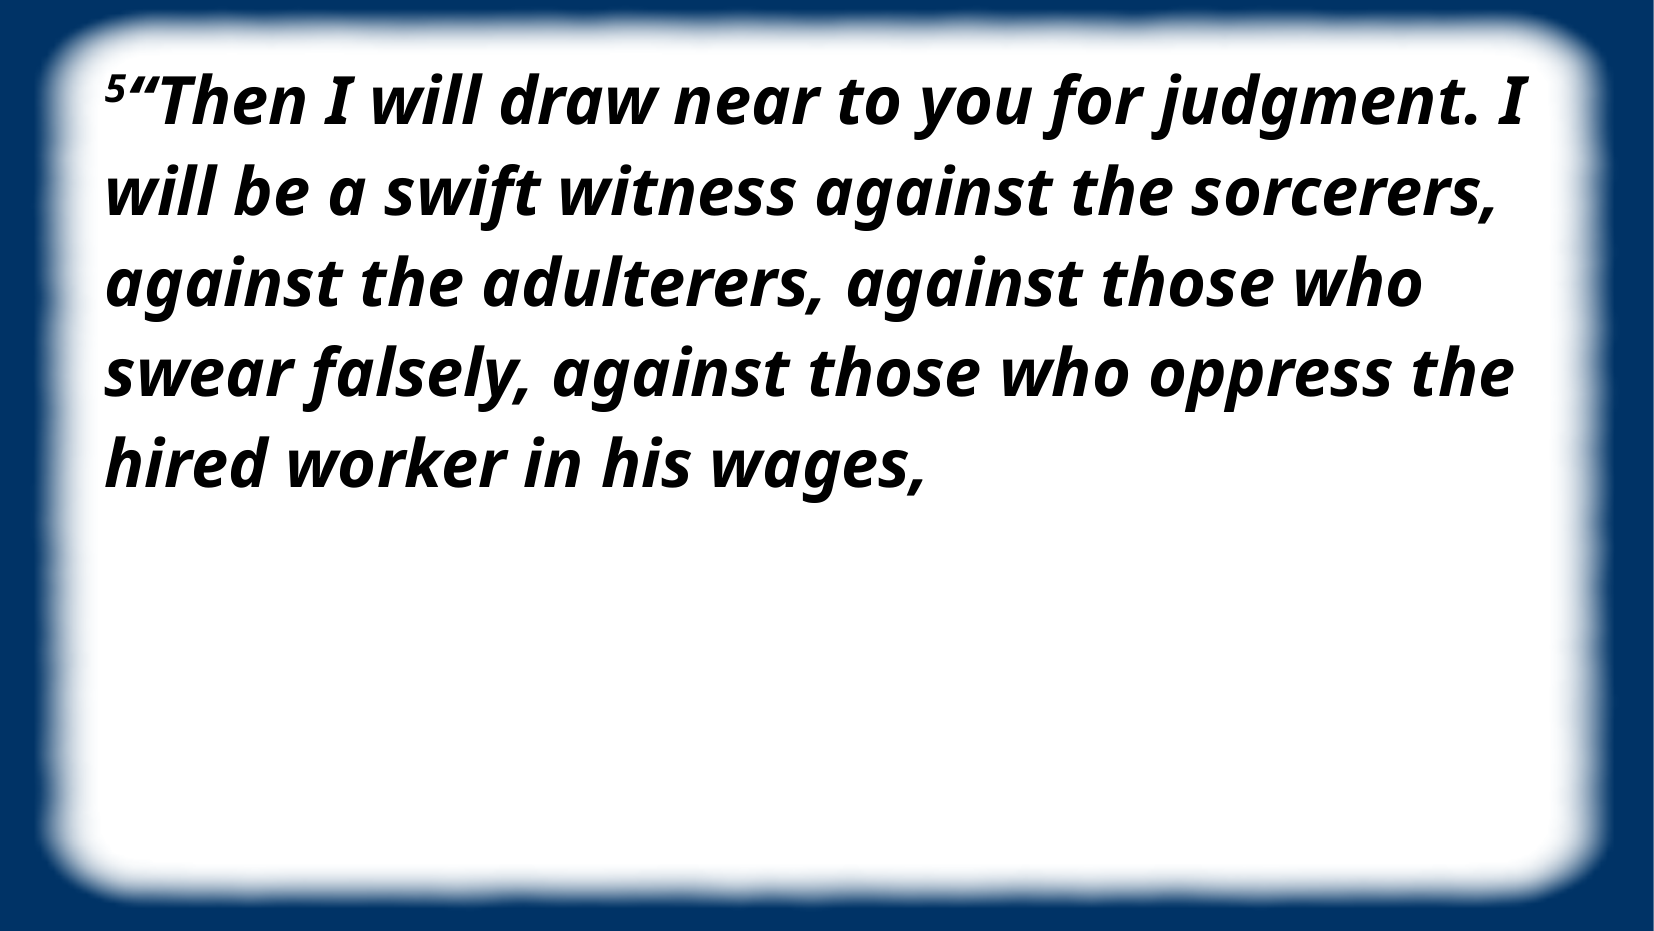

5“Then I will draw near to you for judgment. I will be a swift witness against the sorcerers, against the adulterers, against those who swear falsely, against those who oppress the hired worker in his wages,